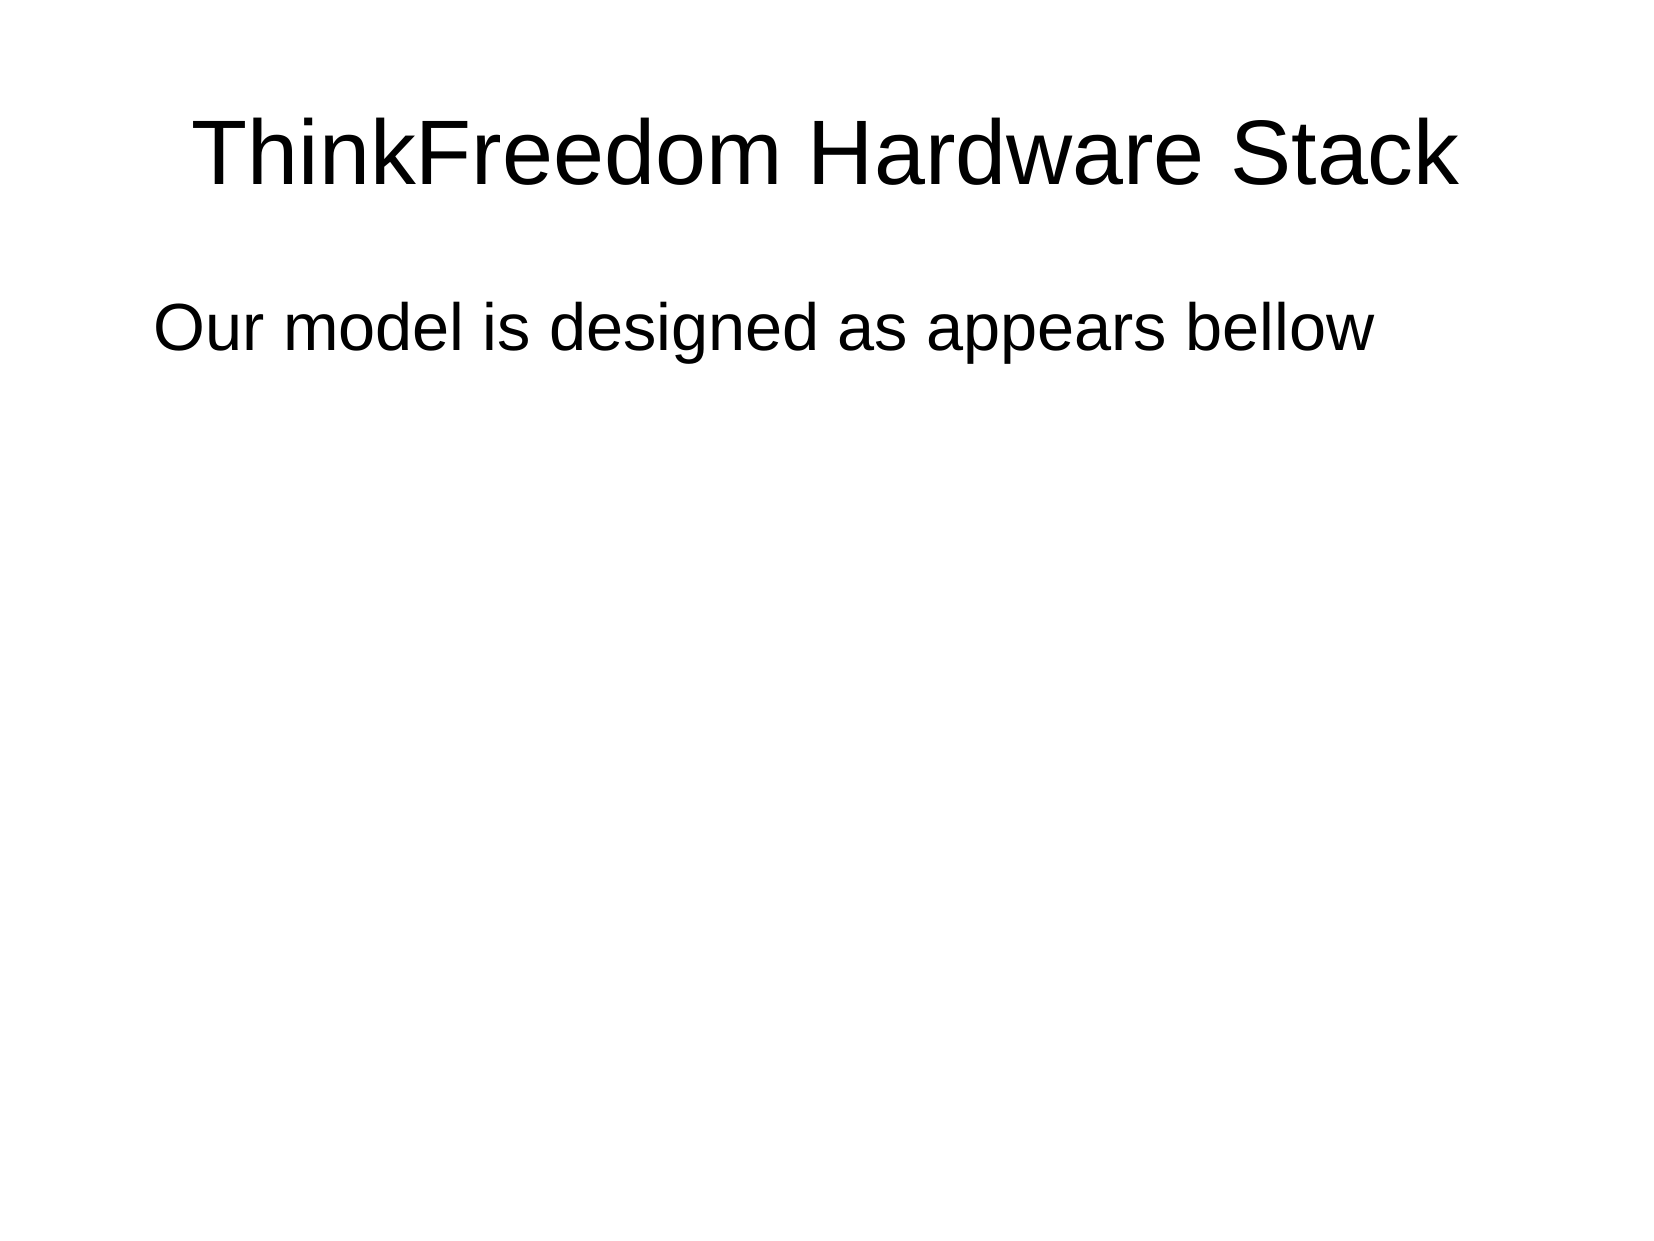

# ThinkFreedom Hardware Stack
Our model is designed as appears bellow